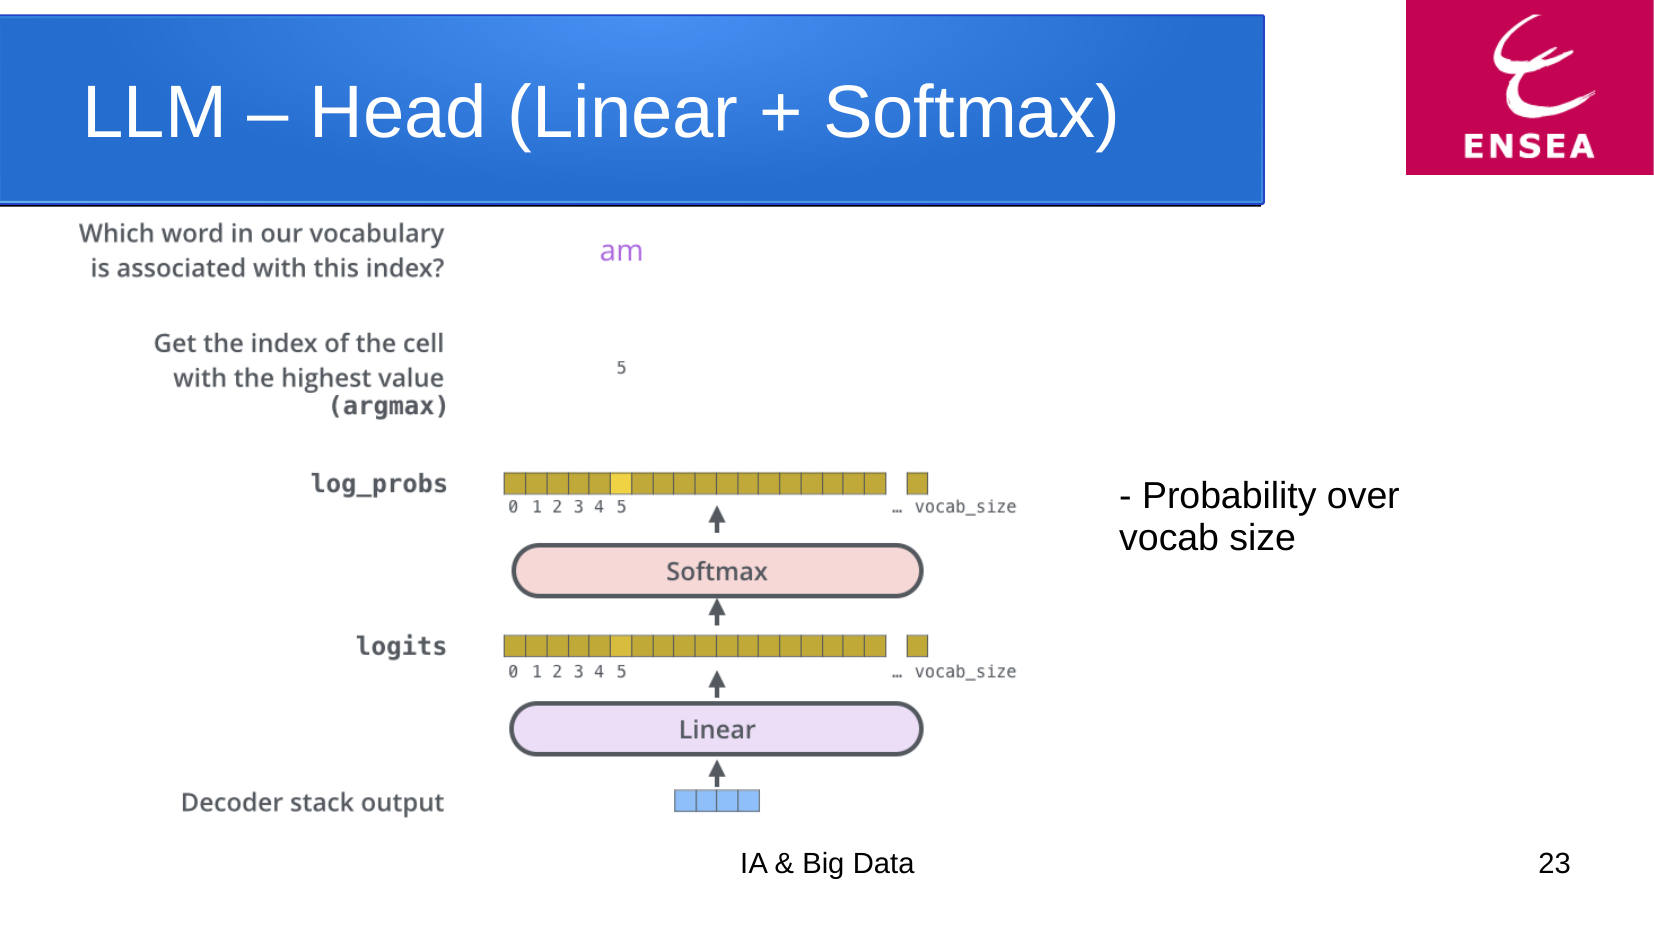

# LLM – Head (Linear + Softmax)
- Probability over vocab size
IA & Big Data
23